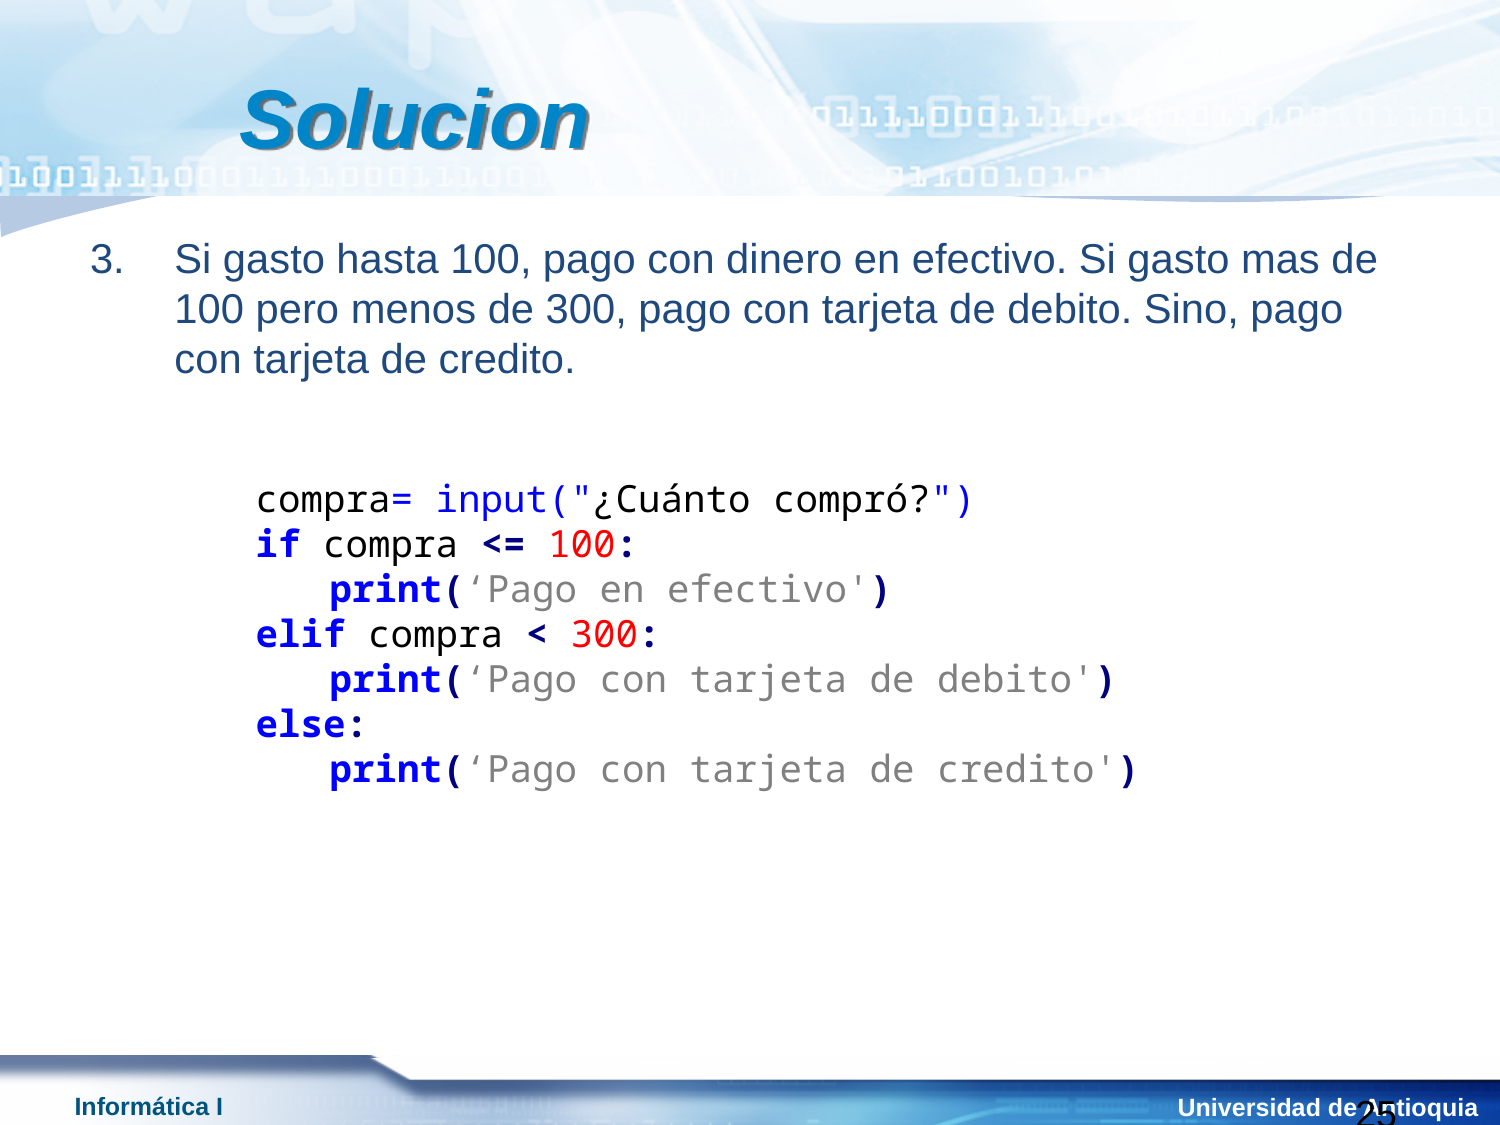

# Solucion
Si gasto hasta 100, pago con dinero en efectivo. Si gasto mas de 100 pero menos de 300, pago con tarjeta de debito. Sino, pago con tarjeta de credito.
compra= input("¿Cuánto compró?")
if compra <= 100:
	print(‘Pago en efectivo')
elif compra < 300:
	print(‘Pago con tarjeta de debito')
else:
	print(‘Pago con tarjeta de credito')